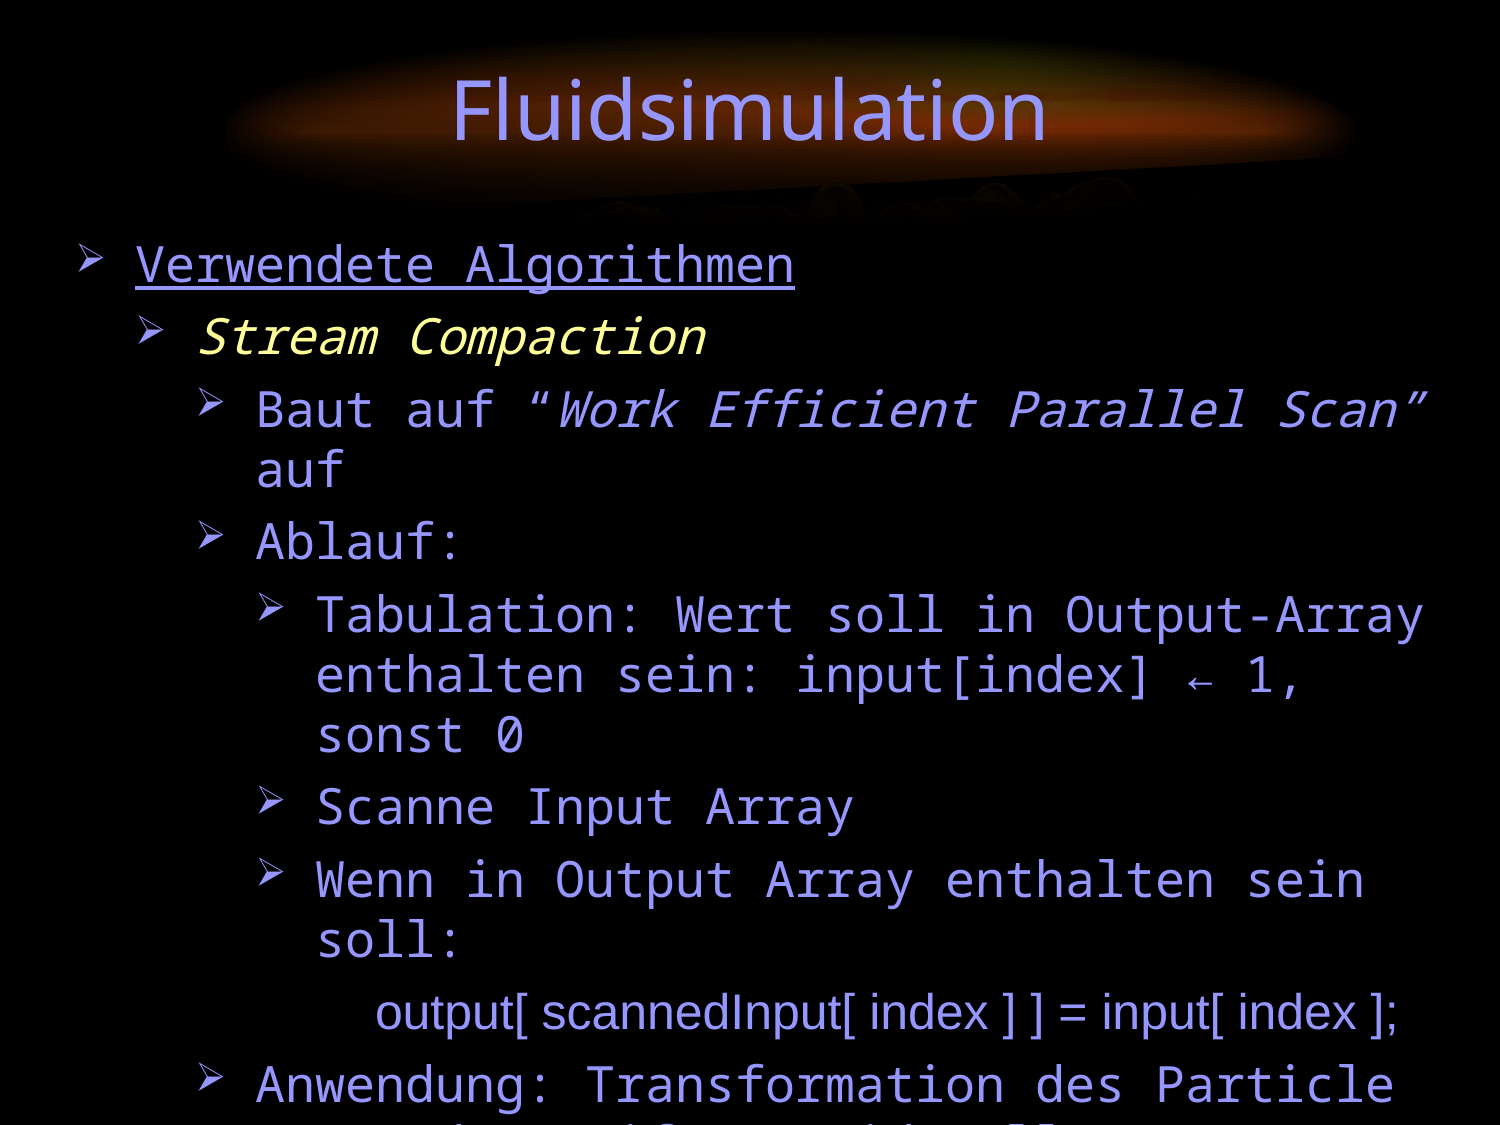

Fluidsimulation
Verwendete Algorithmen
Stream Compaction
Baut auf “Work Efficient Parallel Scan” auf
Ablauf:
Tabulation: Wert soll in Output-Array enthalten sein: input[index] ← 1, sonst 0
Scanne Input Array
Wenn in Output Array enthalten sein soll:
output[ scannedInput[ index ] ] = input[ index ];
Anwendung: Transformation des Particle Count der Uniform Grid-Zellen zu OpenCL Work Groups → Leere Zellen werden entfernt
→ nur so viele Work Groups wie nötig